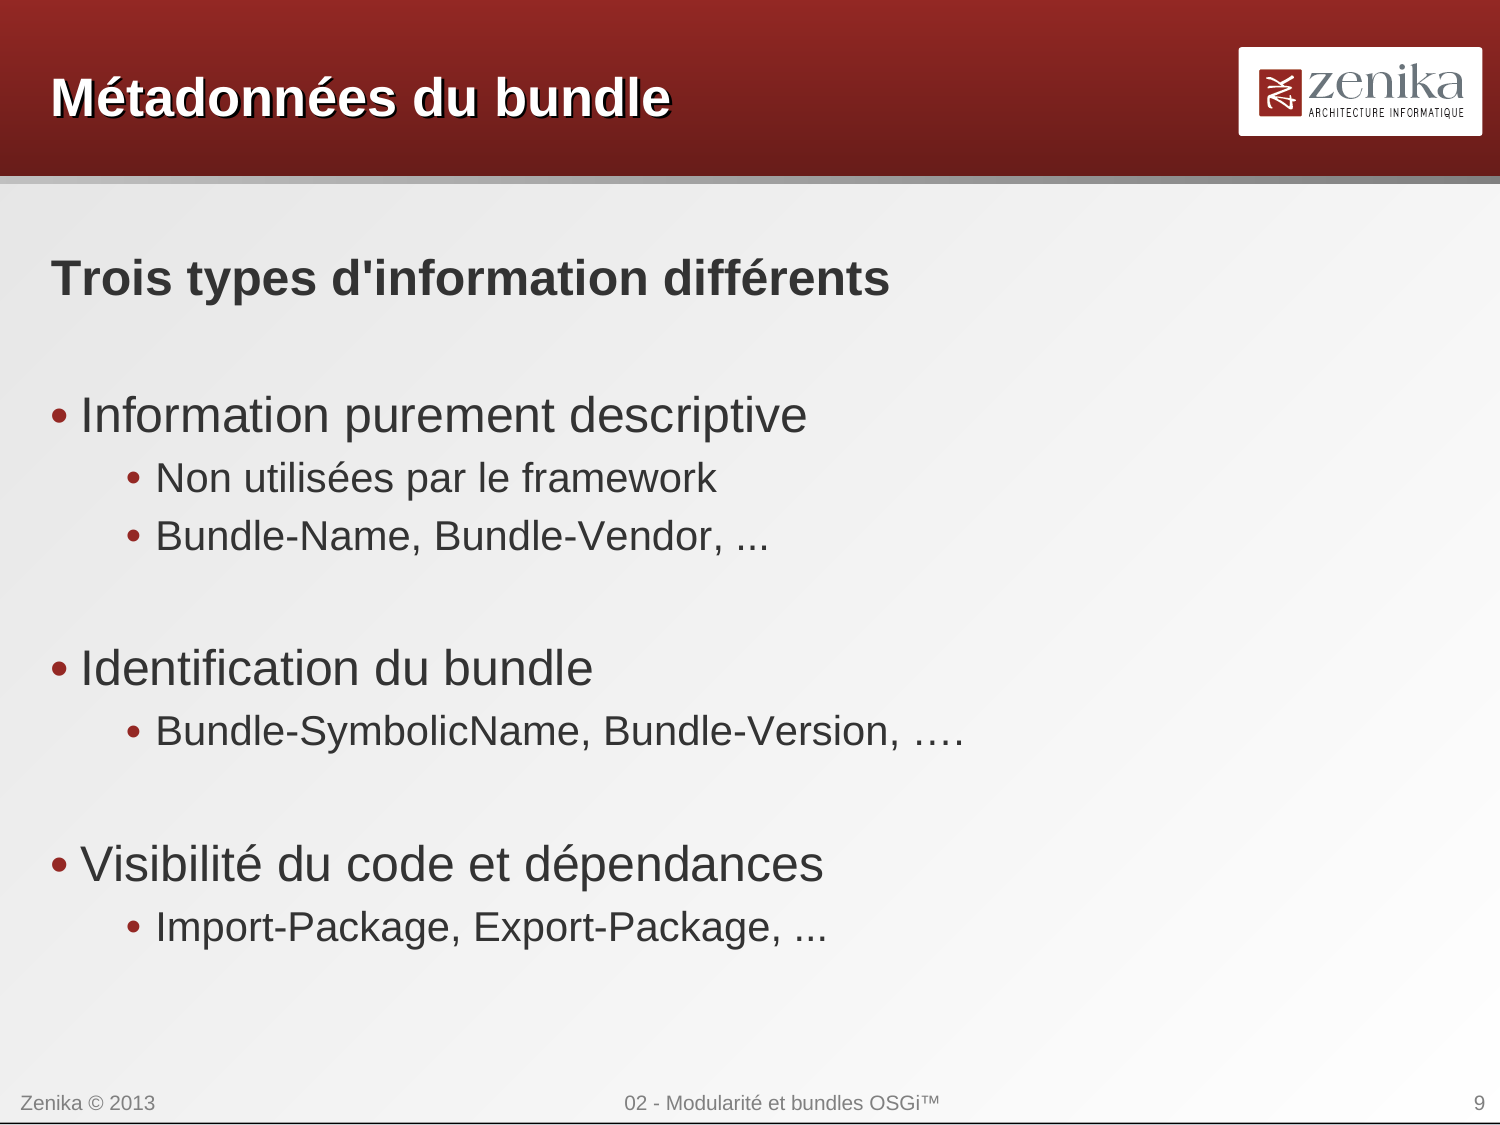

# Métadonnées du bundle
Trois types d'information différents
Information purement descriptive
Non utilisées par le framework
Bundle-Name, Bundle-Vendor, ...
Identification du bundle
Bundle-SymbolicName, Bundle-Version, ….
Visibilité du code et dépendances
Import-Package, Export-Package, ...